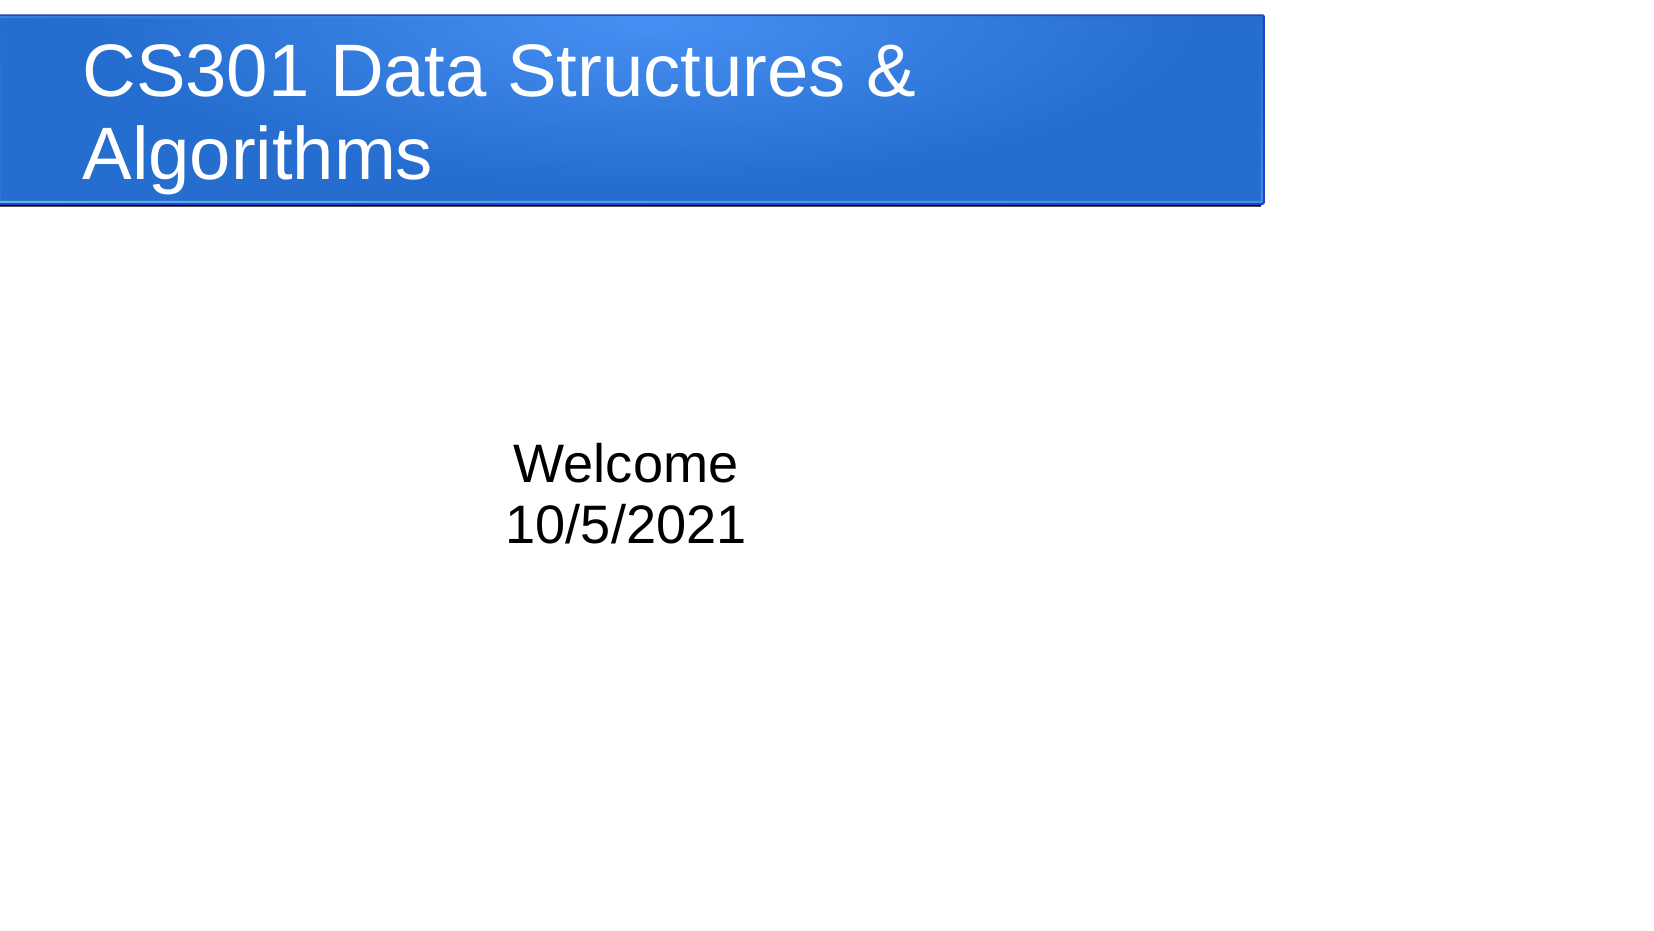

# CS301 Data Structures & Algorithms
Welcome
10/5/2021